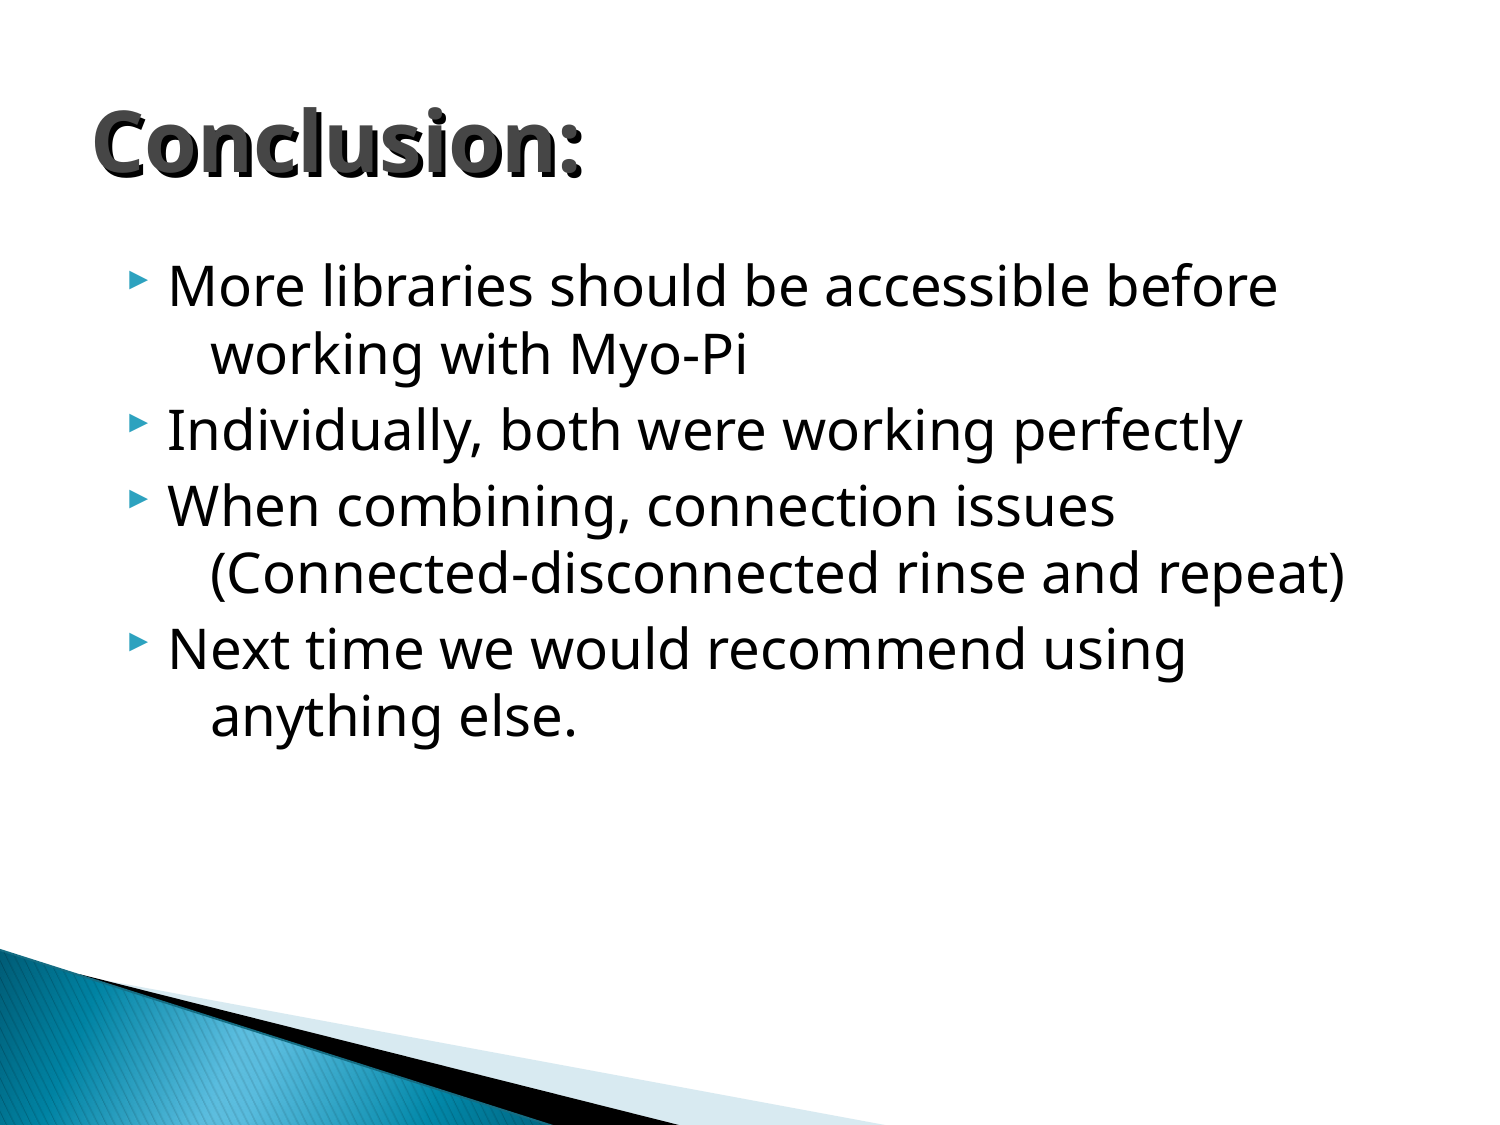

Conclusion:
# More libraries should be accessible before working with Myo-Pi
Individually, both were working perfectly
When combining, connection issues
(Connected-disconnected rinse and repeat)
Next time we would recommend using anything else.